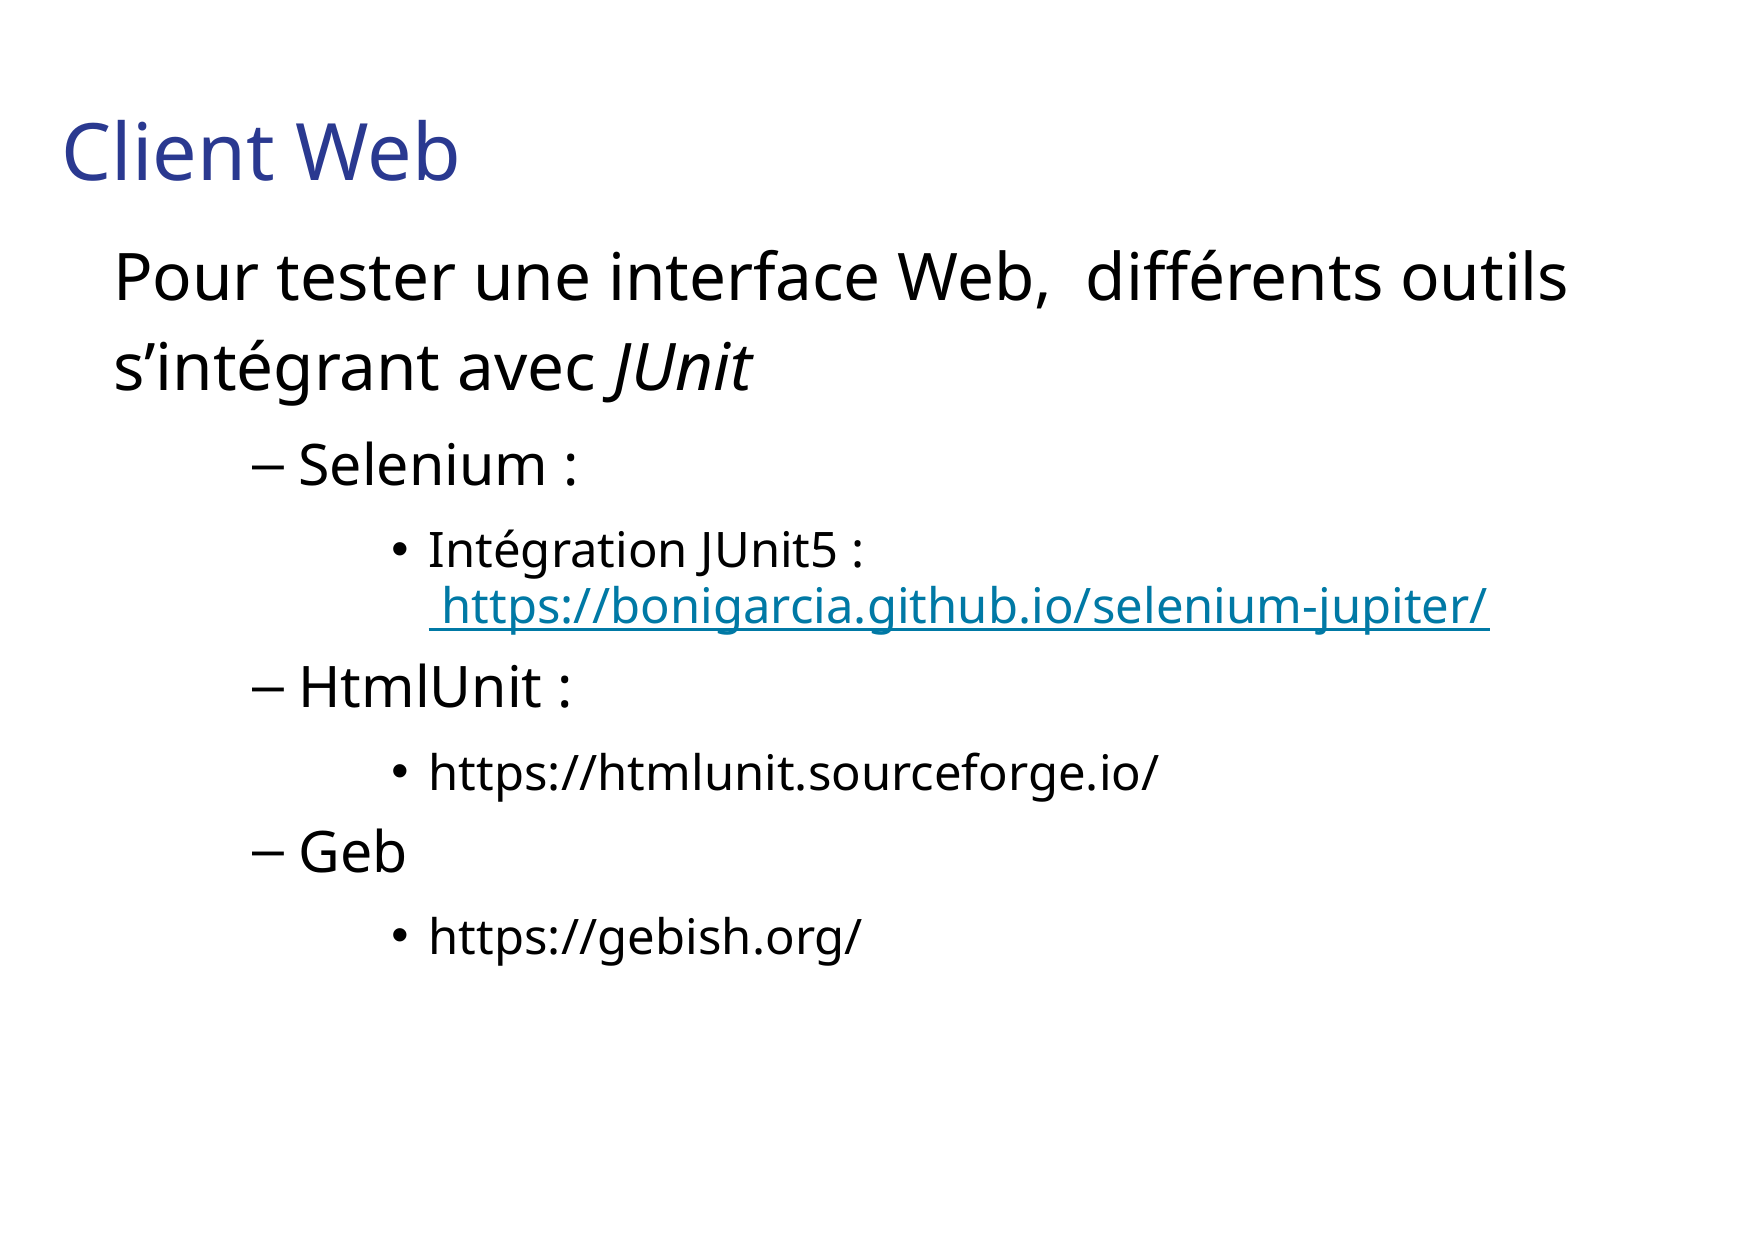

# Client Web
Pour tester une interface Web, différents outils s’intégrant avec JUnit
Selenium :
Intégration JUnit5 : https://bonigarcia.github.io/selenium-jupiter/
HtmlUnit :
https://htmlunit.sourceforge.io/
Geb
https://gebish.org/